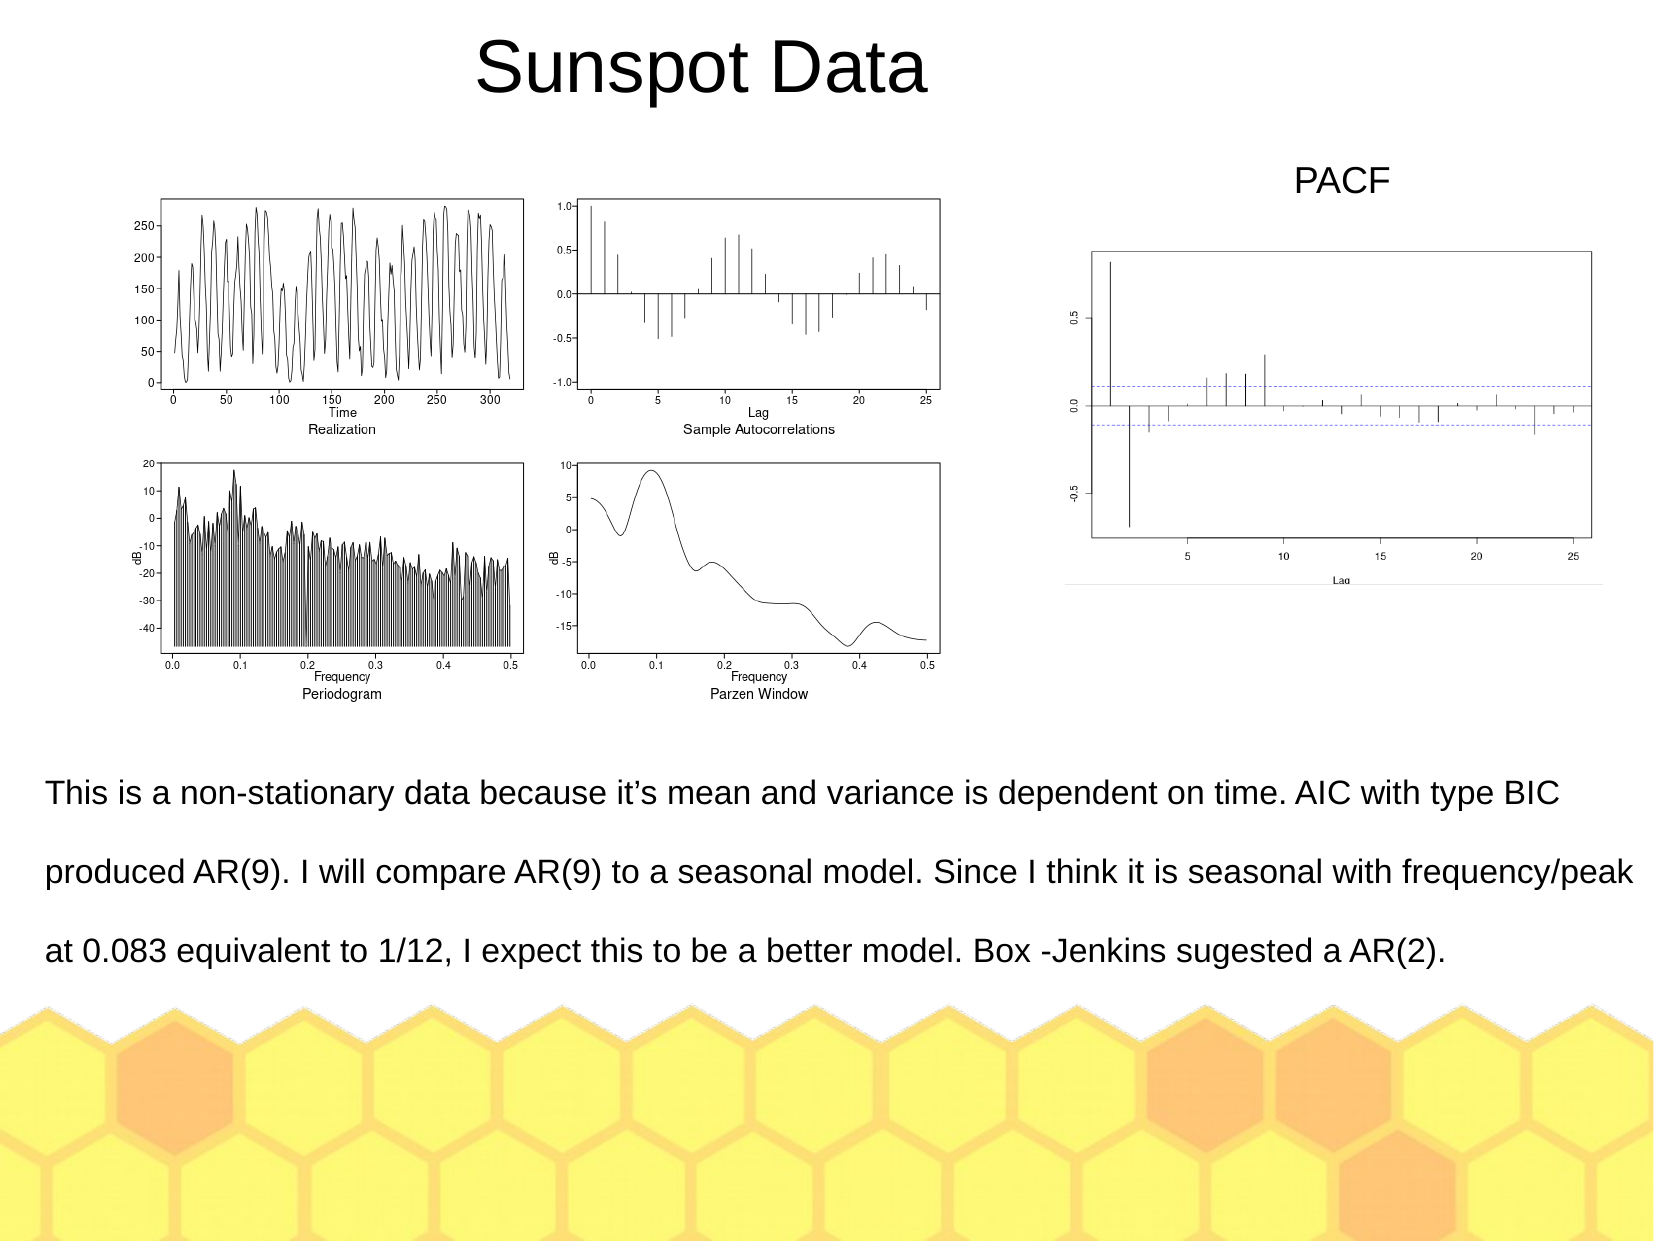

# Sunspot Data
PACF
This is a non-stationary data because it’s mean and variance is dependent on time. AIC with type BIC produced AR(9). I will compare AR(9) to a seasonal model. Since I think it is seasonal with frequency/peak at 0.083 equivalent to 1/12, I expect this to be a better model. Box -Jenkins sugested a AR(2).